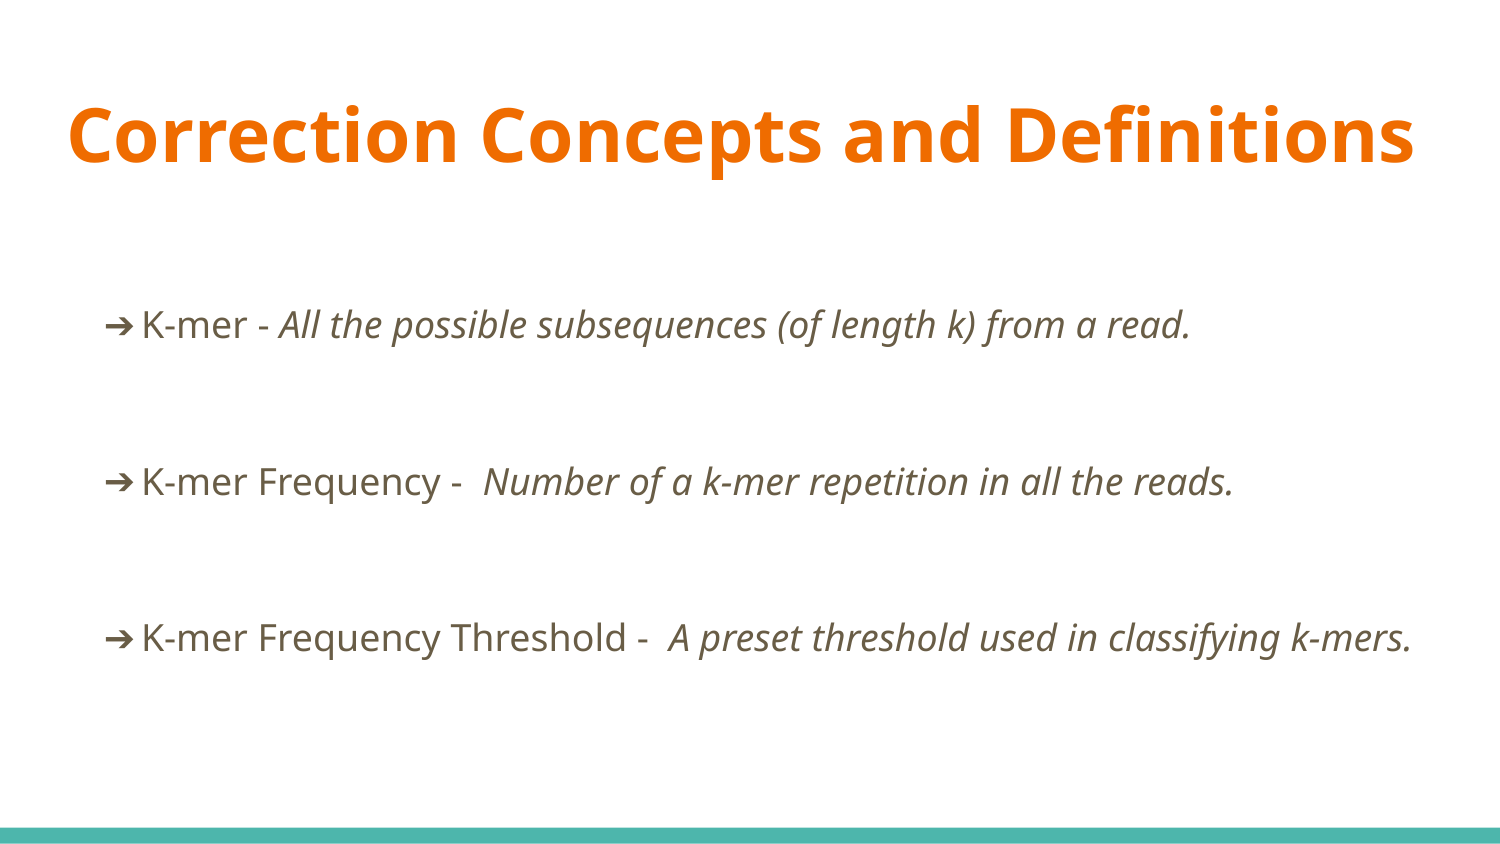

# Correction Concepts and Definitions
K-mer - All the possible subsequences (of length k) from a read.
K-mer Frequency - Number of a k-mer repetition in all the reads.
K-mer Frequency Threshold - A preset threshold used in classifying k-mers.